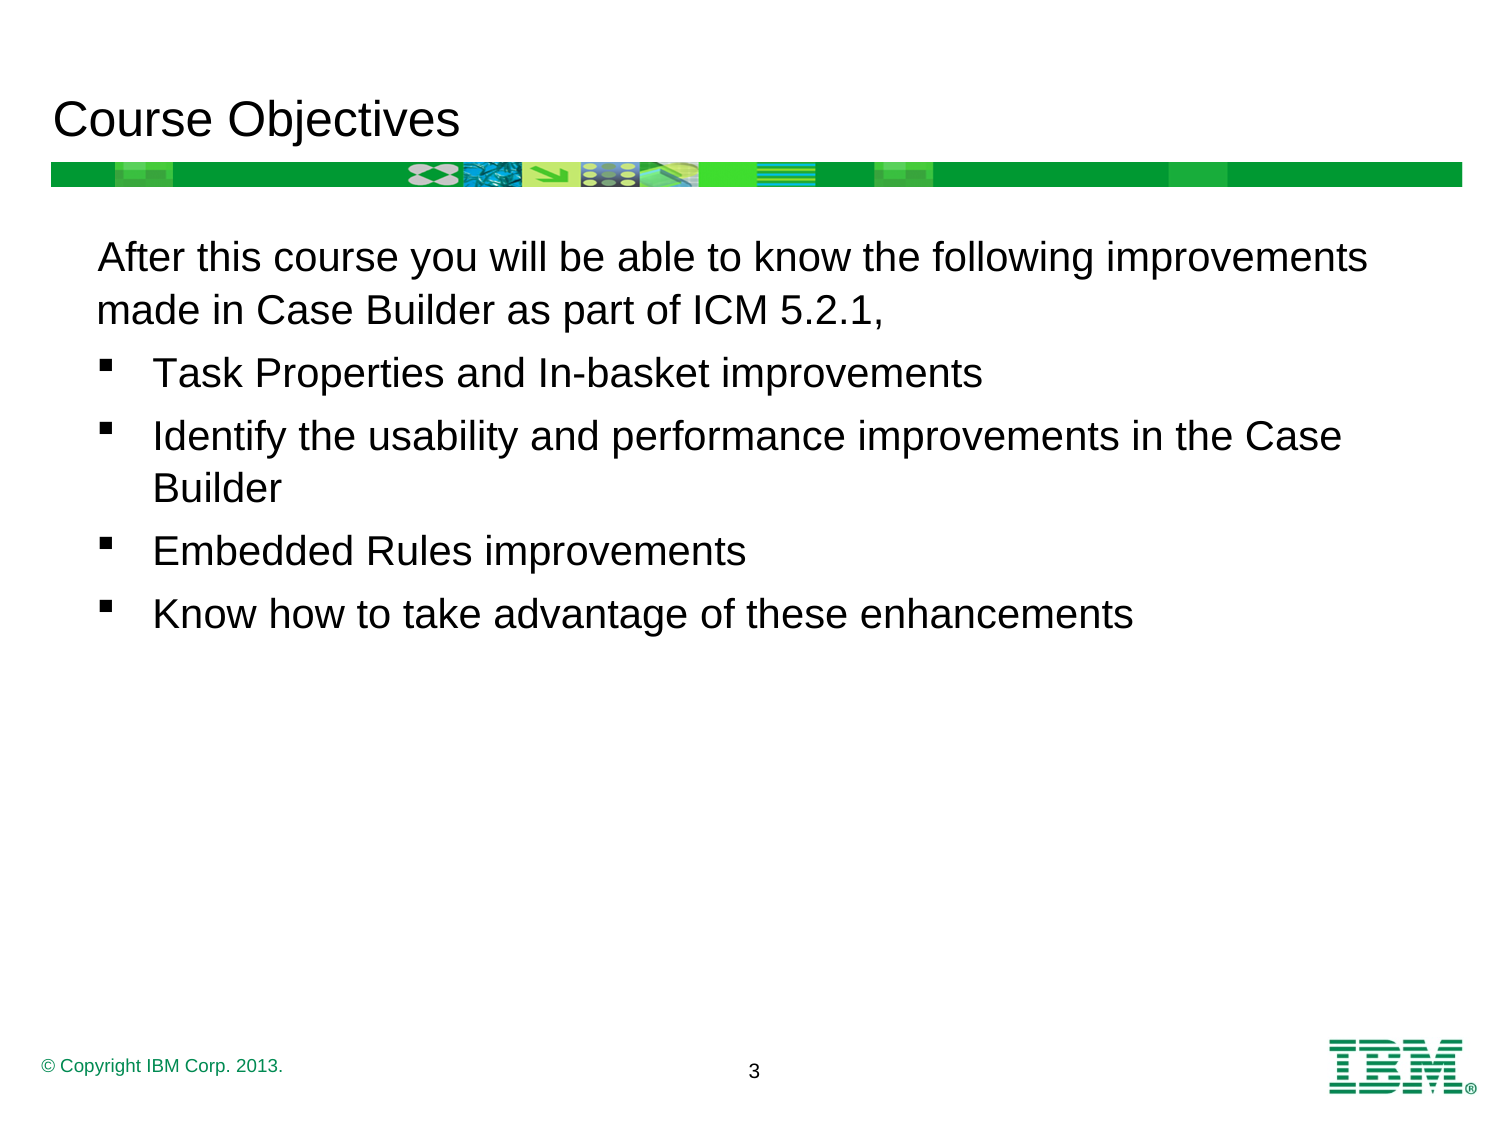

# Course Objectives
 After this course you will be able to know the following improvements made in Case Builder as part of ICM 5.2.1,
Task Properties and In-basket improvements
Identify the usability and performance improvements in the Case Builder
Embedded Rules improvements
Know how to take advantage of these enhancements
3